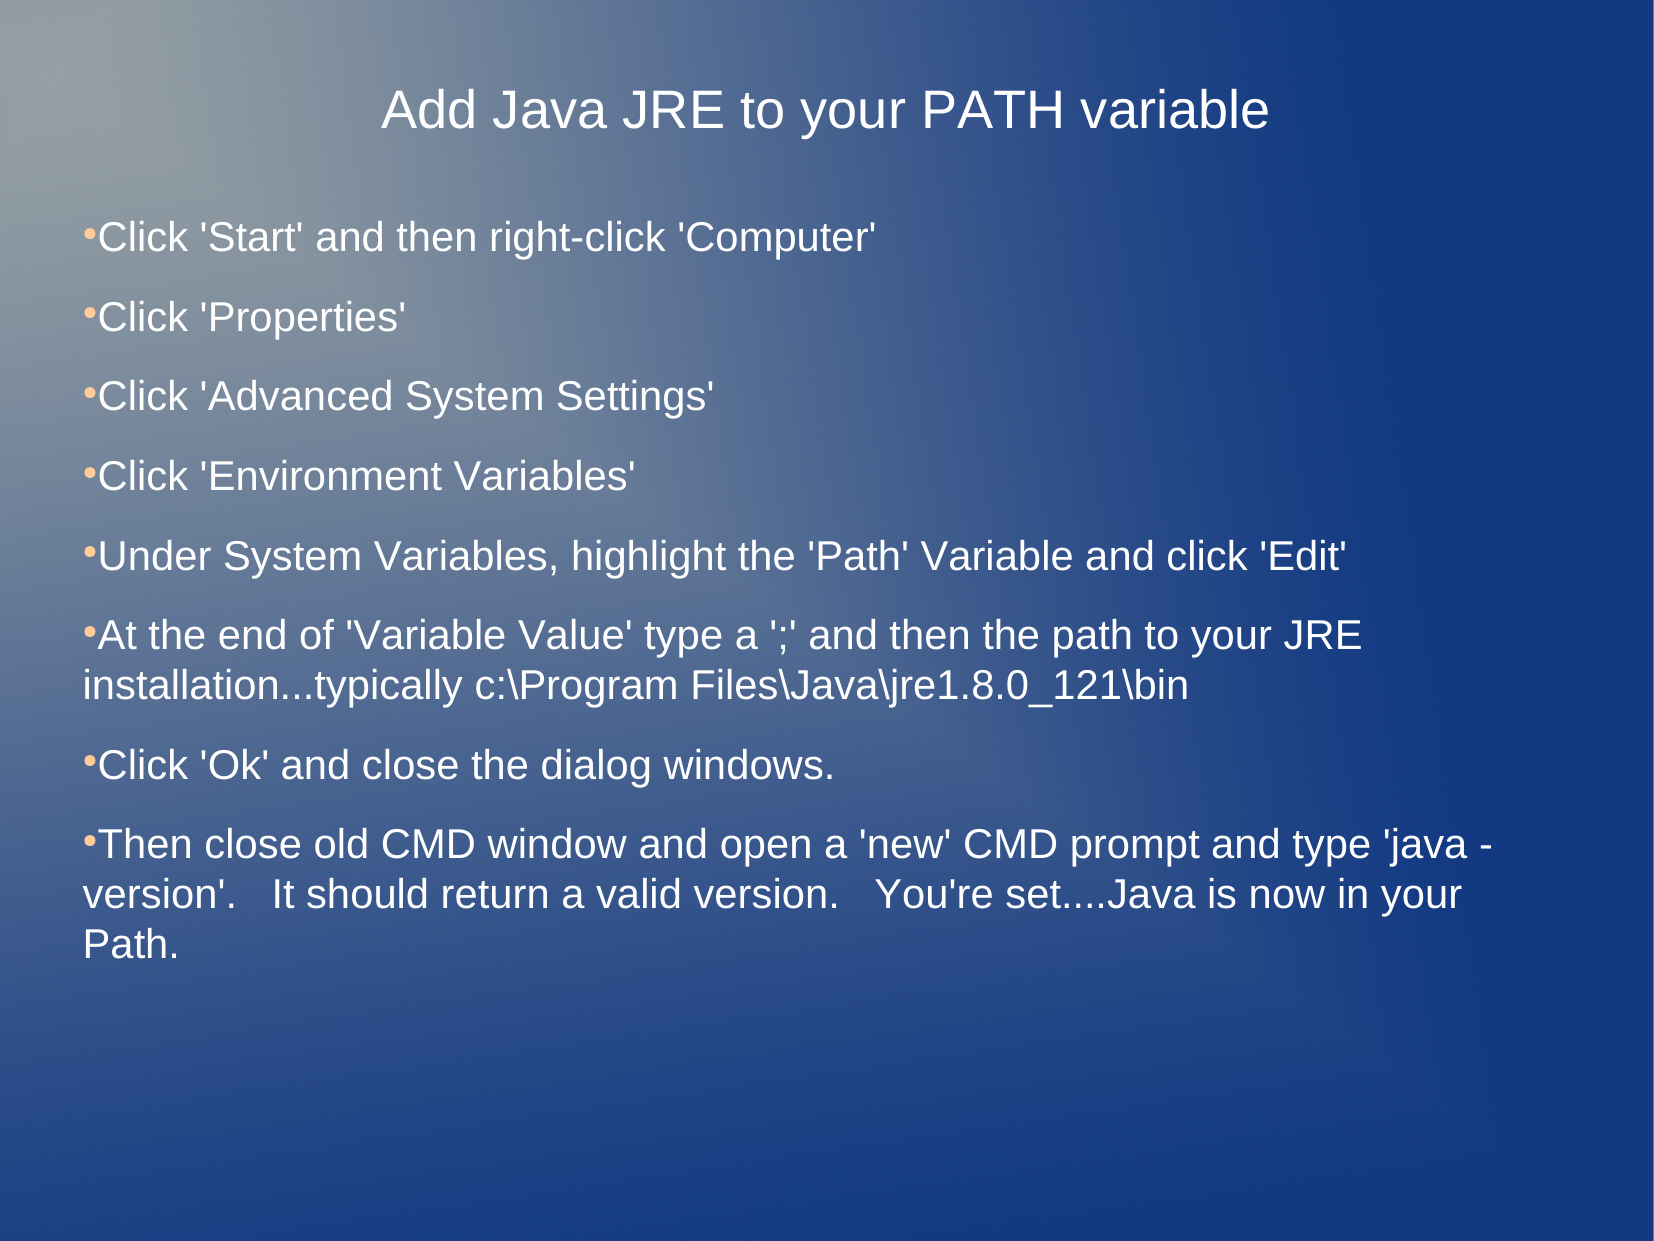

Add Java JRE to your PATH variable
# Click 'Start' and then right-click 'Computer'
Click 'Properties'
Click 'Advanced System Settings'
Click 'Environment Variables'
Under System Variables, highlight the 'Path' Variable and click 'Edit'
At the end of 'Variable Value' type a ';' and then the path to your JRE installation...typically c:\Program Files\Java\jre1.8.0_121\bin
Click 'Ok' and close the dialog windows.
Then close old CMD window and open a 'new' CMD prompt and type 'java -version'. It should return a valid version. You're set....Java is now in your Path.